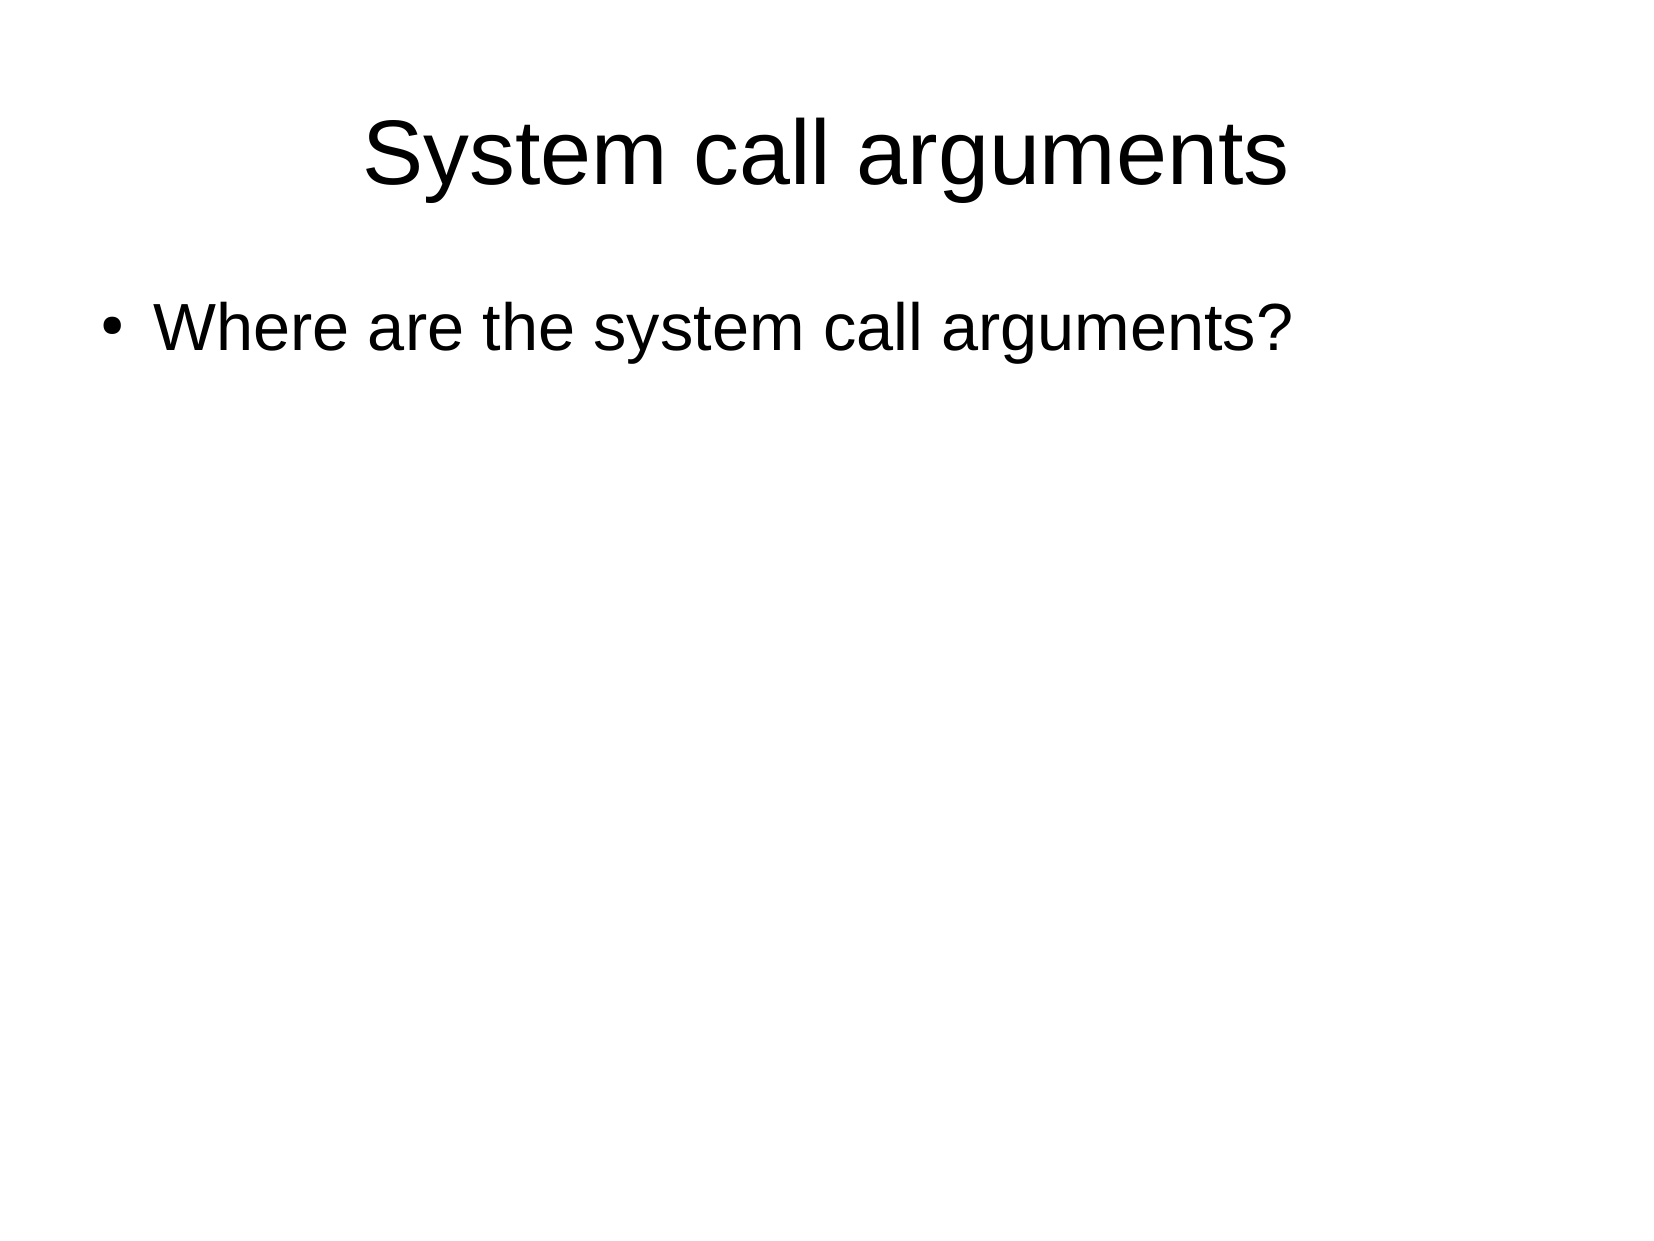

# System call arguments
Where are the system call arguments?